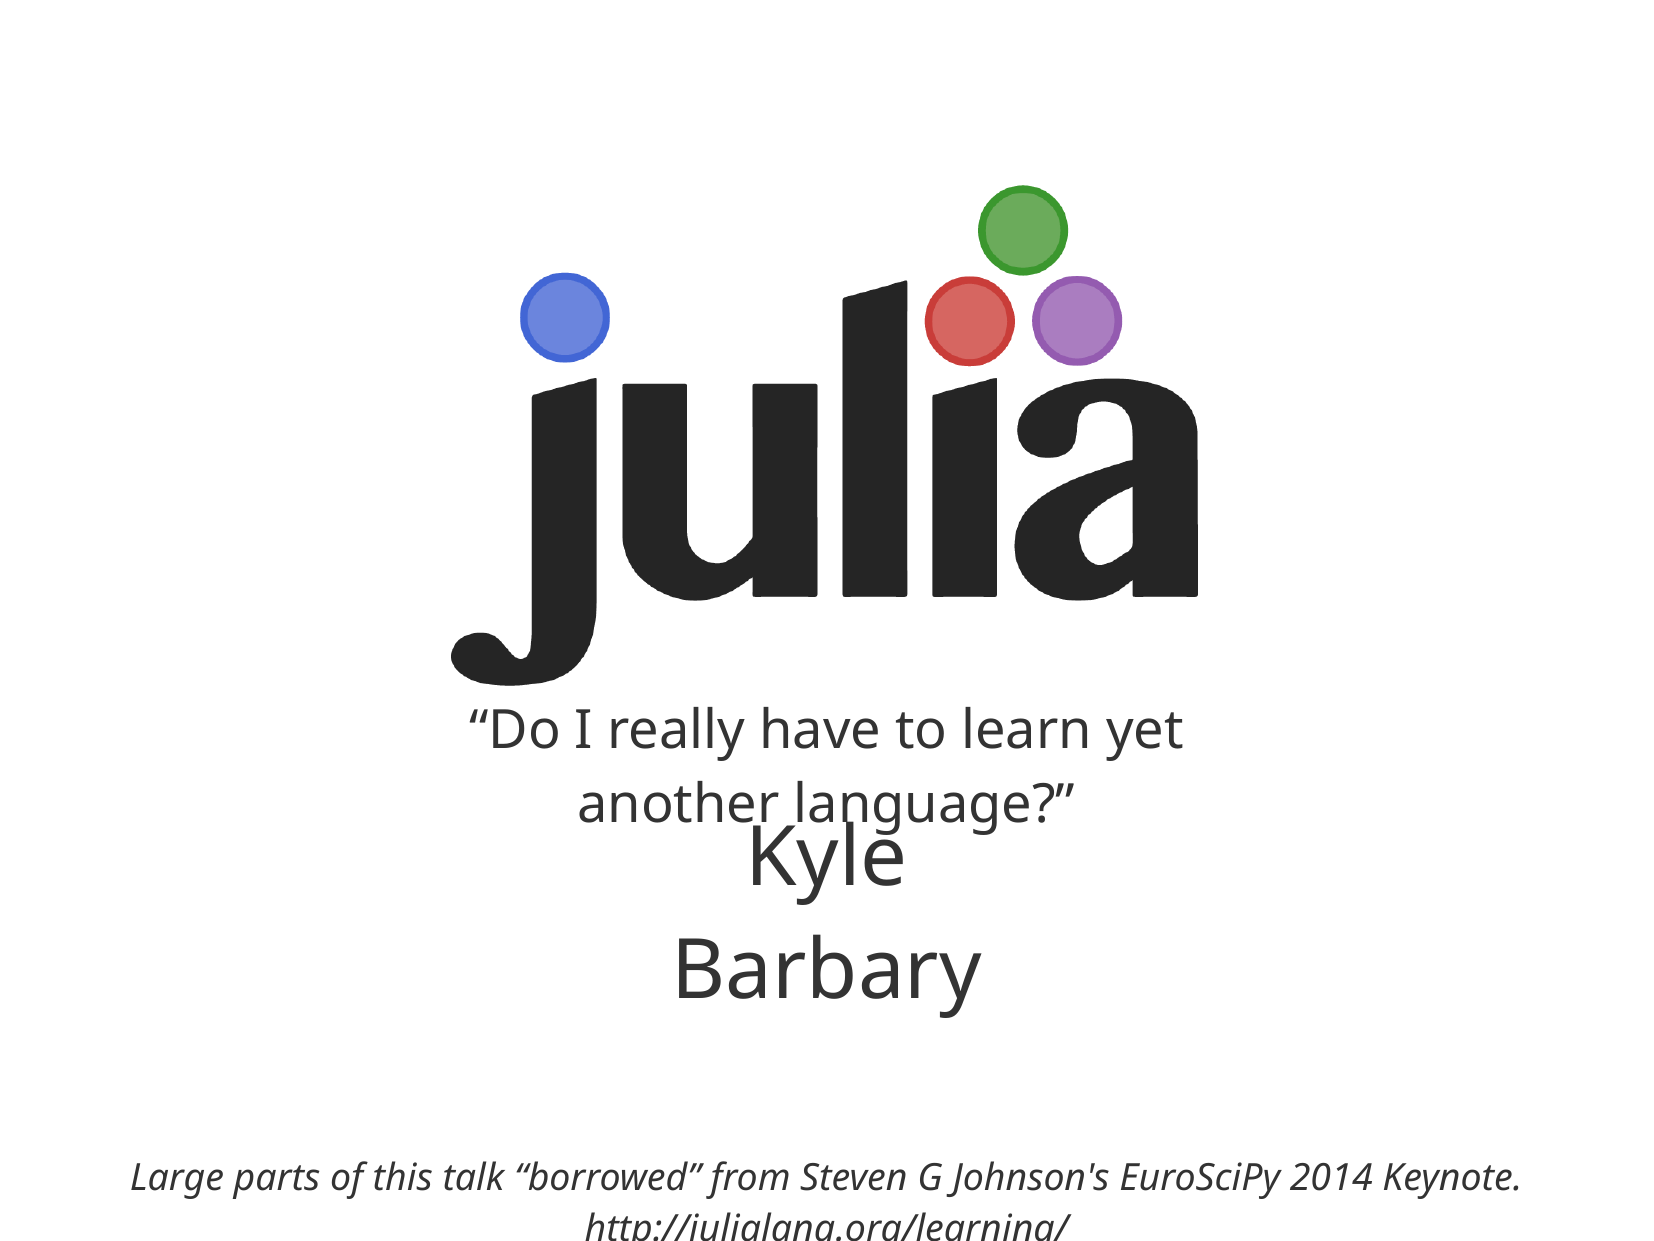

# “Do I really have to learn yet another language?”
Kyle Barbary
Large parts of this talk “borrowed” from Steven G Johnson's EuroSciPy 2014 Keynote. http://julialang.org/learning/